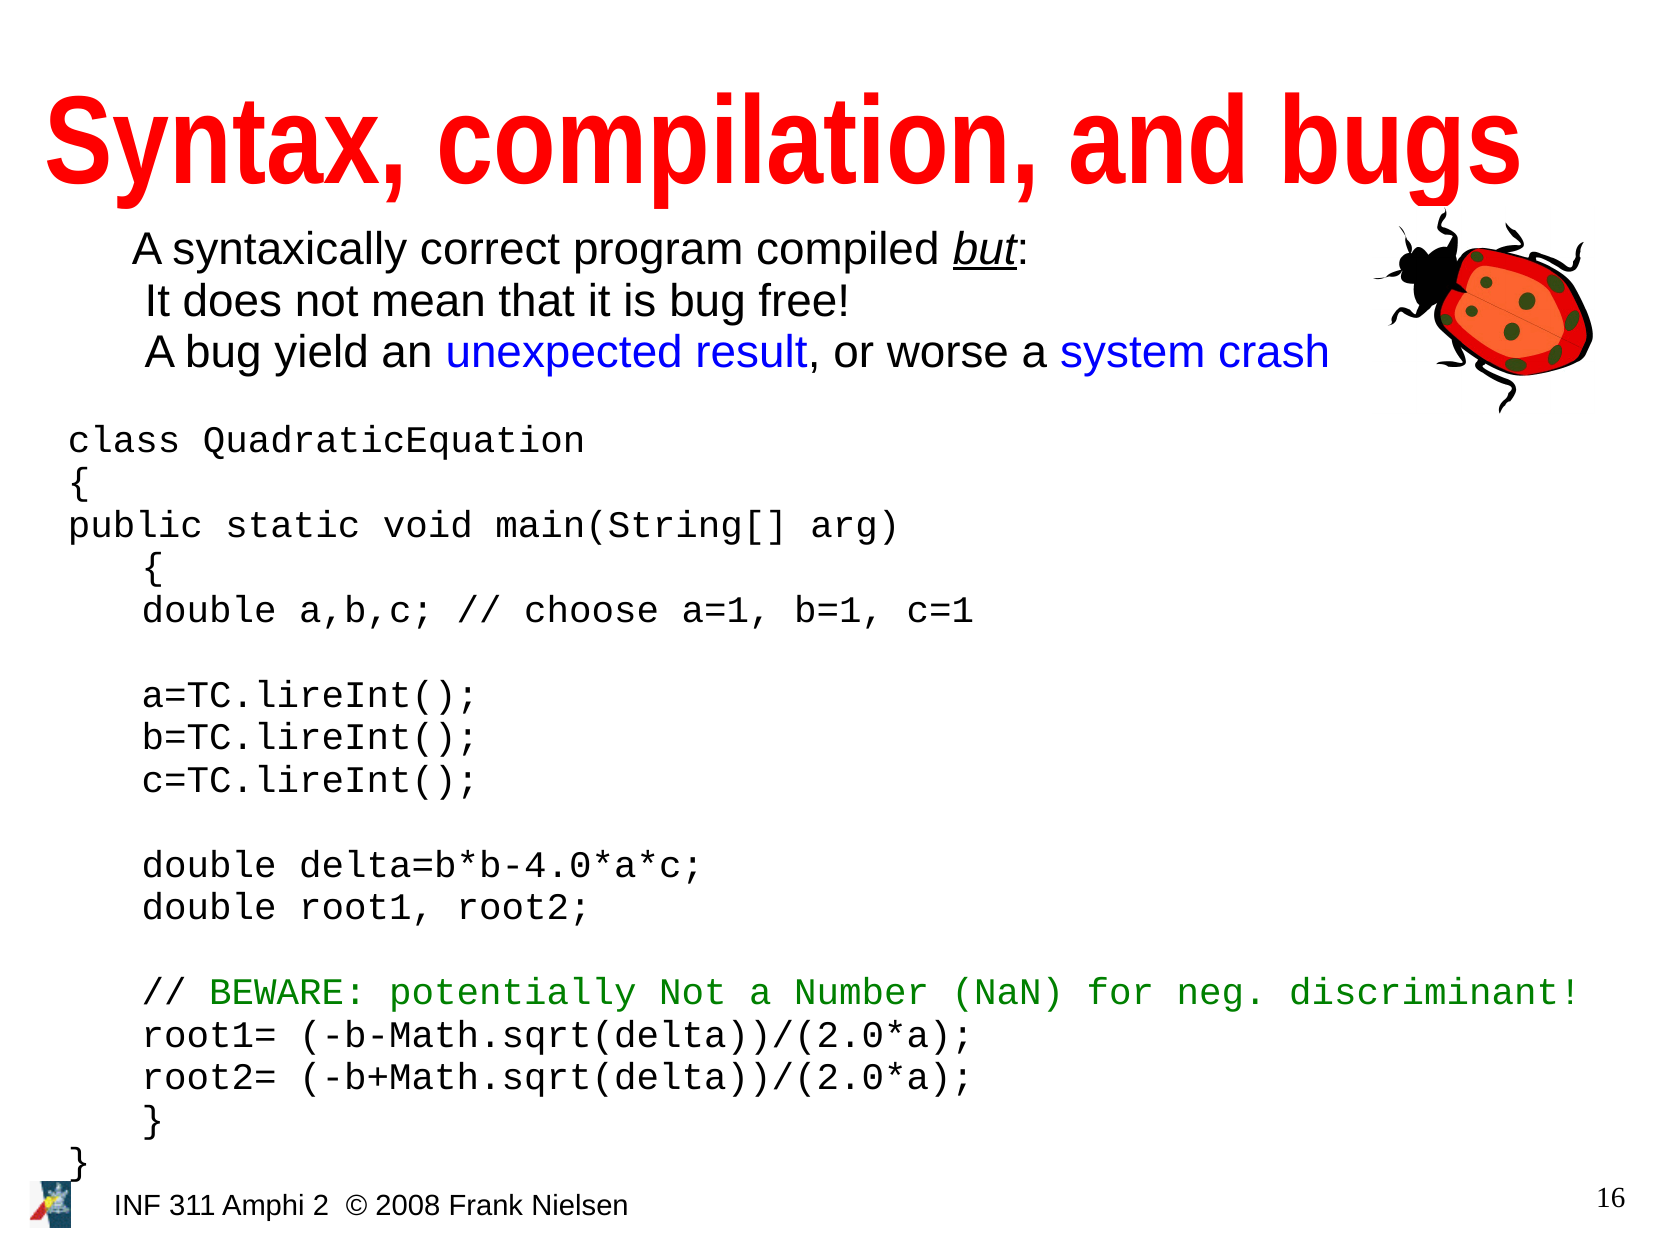

Syntax, compilation, and bugs
A syntaxically correct program compiled but:
 It does not mean that it is bug free!
 A bug yield an unexpected result, or worse a system crash
class QuadraticEquation
{
public static void main(String[] arg)
	{
	double a,b,c; // choose a=1, b=1, c=1
	a=TC.lireInt();
	b=TC.lireInt();
	c=TC.lireInt();
	double delta=b*b-4.0*a*c;
	double root1, root2;
	// BEWARE: potentially Not a Number (NaN) for neg. discriminant!
	root1= (-b-Math.sqrt(delta))/(2.0*a);
	root2= (-b+Math.sqrt(delta))/(2.0*a);
	}
}